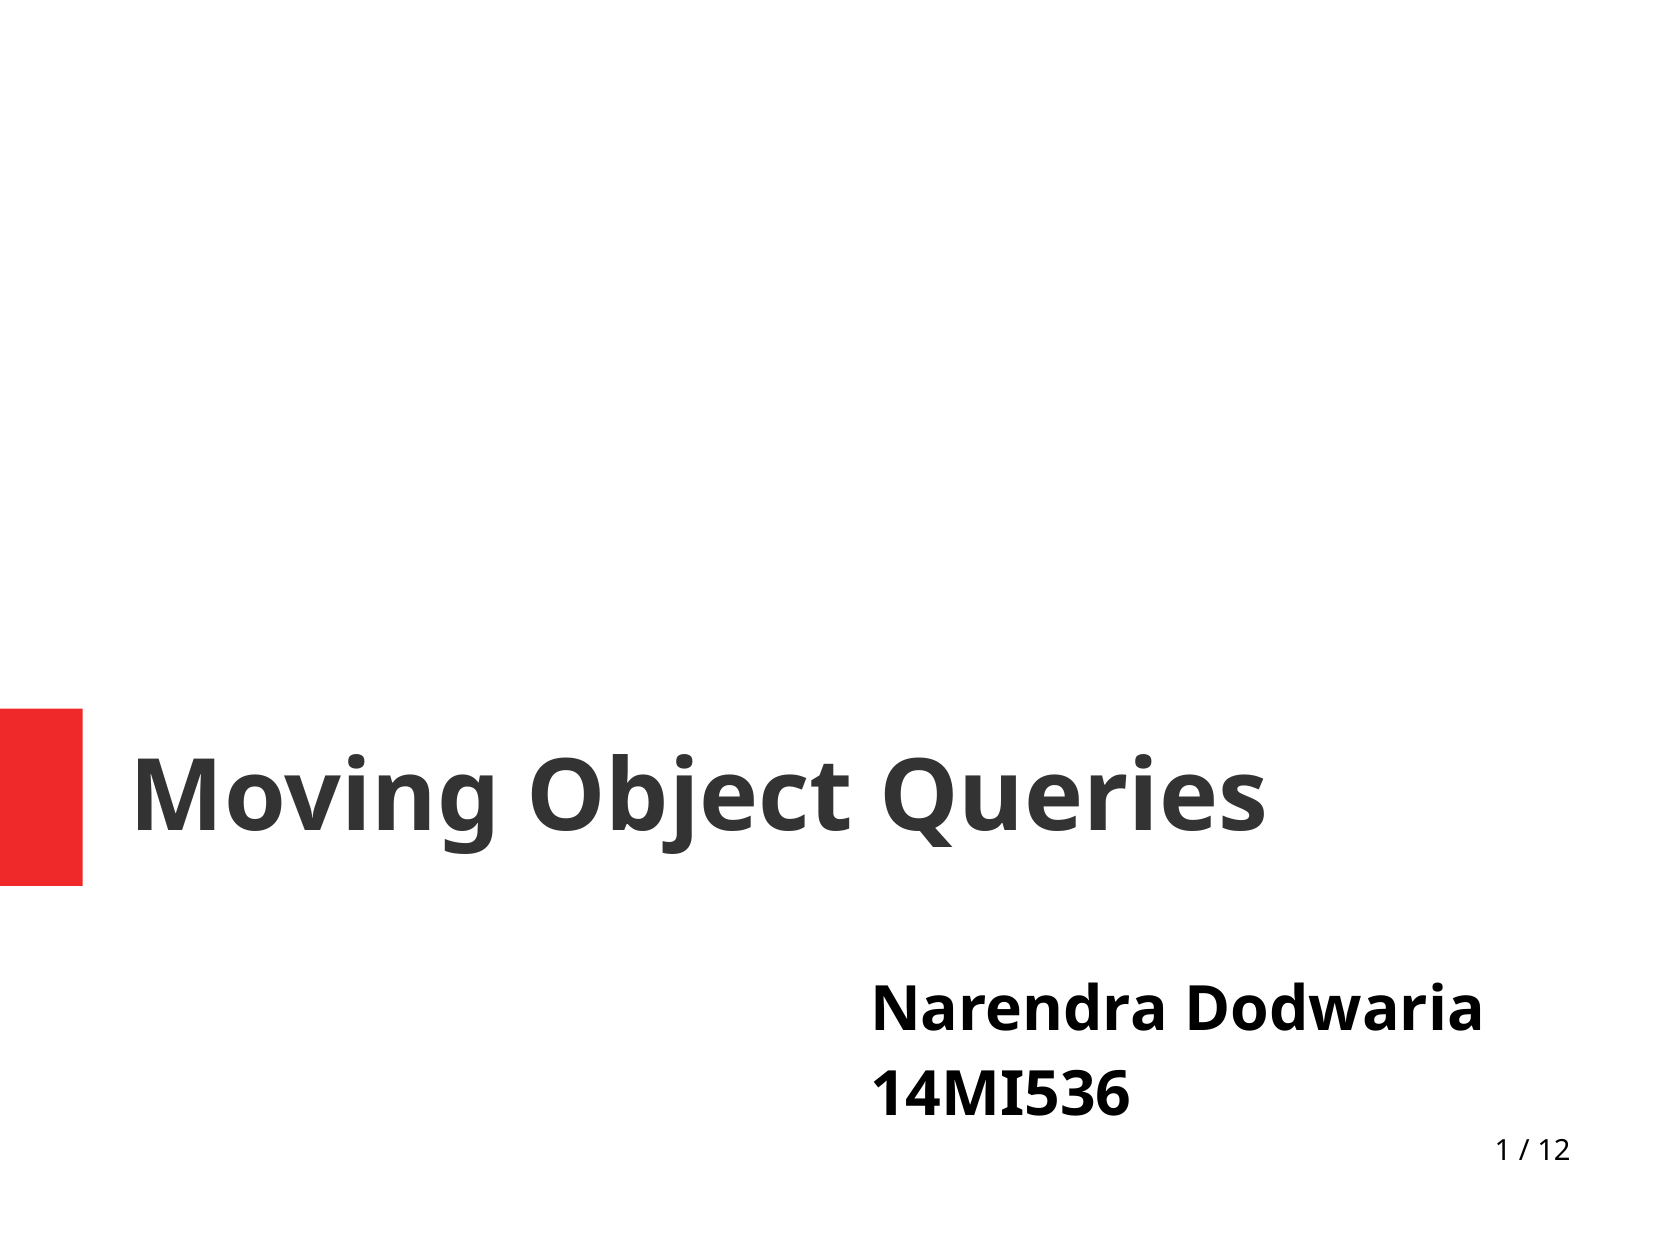

# Moving Object Queries
Narendra Dodwaria
14MI536
1